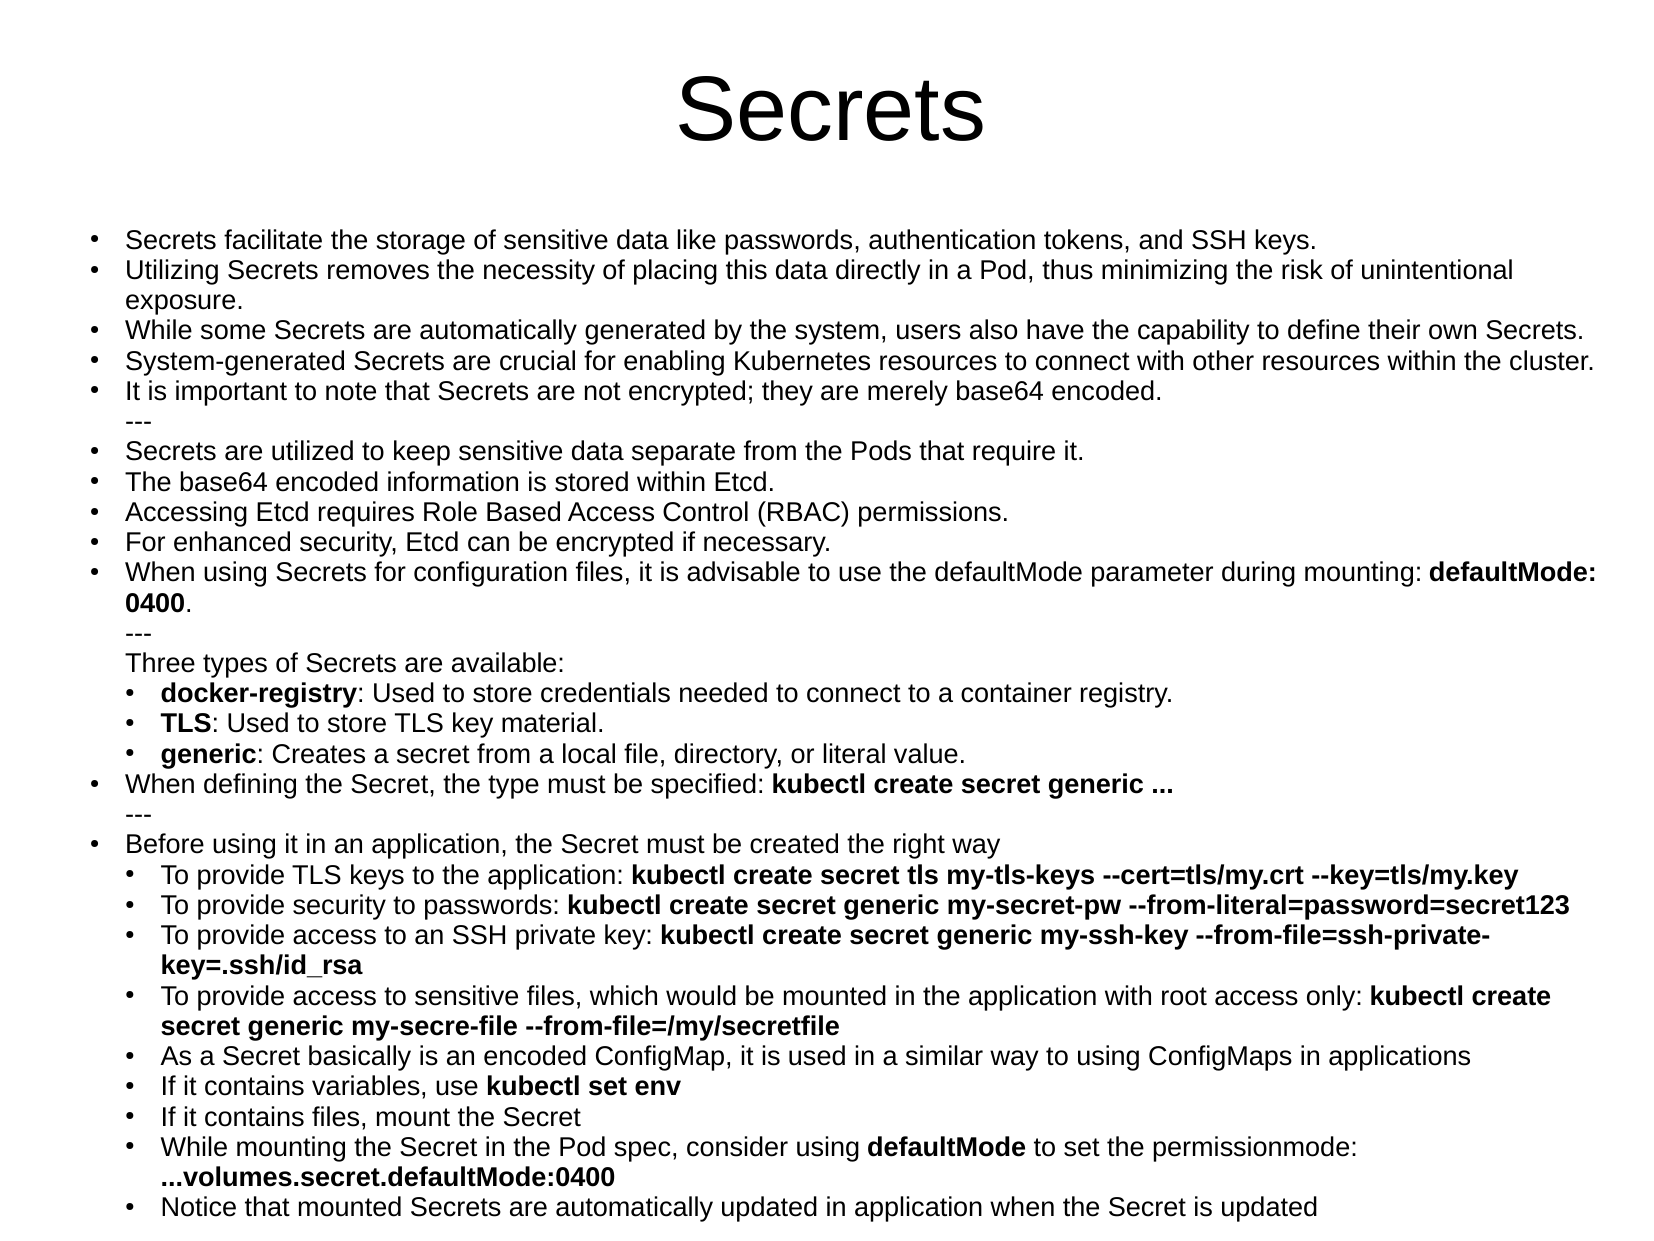

# Secrets
Secrets facilitate the storage of sensitive data like passwords, authentication tokens, and SSH keys.
Utilizing Secrets removes the necessity of placing this data directly in a Pod, thus minimizing the risk of unintentional exposure.
While some Secrets are automatically generated by the system, users also have the capability to define their own Secrets.
System-generated Secrets are crucial for enabling Kubernetes resources to connect with other resources within the cluster.
It is important to note that Secrets are not encrypted; they are merely base64 encoded.
---
Secrets are utilized to keep sensitive data separate from the Pods that require it.
The base64 encoded information is stored within Etcd.
Accessing Etcd requires Role Based Access Control (RBAC) permissions.
For enhanced security, Etcd can be encrypted if necessary.
When using Secrets for configuration files, it is advisable to use the defaultMode parameter during mounting: defaultMode: 0400.
---
Three types of Secrets are available:
docker-registry: Used to store credentials needed to connect to a container registry.
TLS: Used to store TLS key material.
generic: Creates a secret from a local file, directory, or literal value.
When defining the Secret, the type must be specified: kubectl create secret generic ...
---
Before using it in an application, the Secret must be created the right way
To provide TLS keys to the application: kubectl create secret tls my-tls-keys --cert=tls/my.crt --key=tls/my.key
To provide security to passwords: kubectl create secret generic my-secret-pw --from-literal=password=secret123
To provide access to an SSH private key: kubectl create secret generic my-ssh-key --from-file=ssh-private-key=.ssh/id_rsa
To provide access to sensitive files, which would be mounted in the application with root access only: kubectl create secret generic my-secre-file --from-file=/my/secretfile
As a Secret basically is an encoded ConfigMap, it is used in a similar way to using ConfigMaps in applications
If it contains variables, use kubectl set env
If it contains files, mount the Secret
While mounting the Secret in the Pod spec, consider using defaultMode to set the permissionmode:
...volumes.secret.defaultMode:0400
Notice that mounted Secrets are automatically updated in application when the Secret is updated